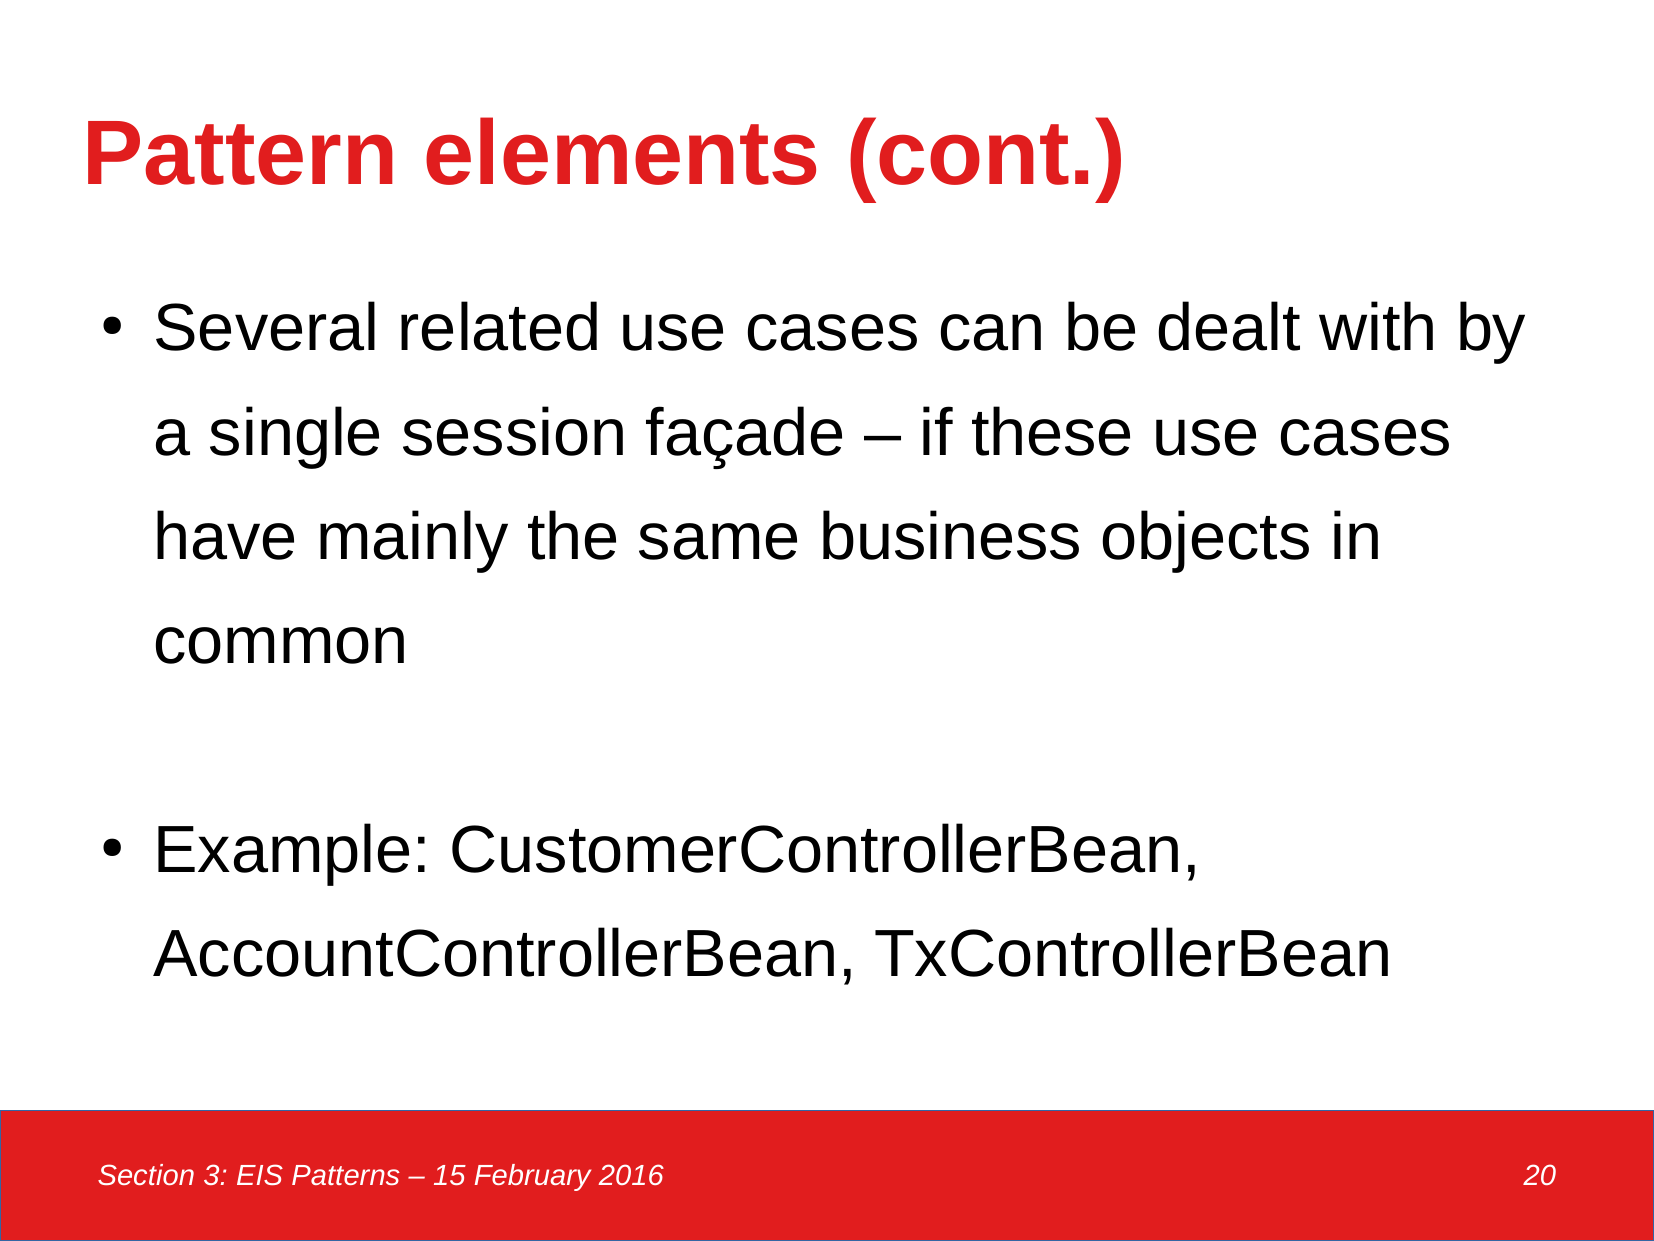

# Pattern elements (cont.)
Several related use cases can be dealt with by a single session façade – if these use cases have mainly the same business objects in common
Example: CustomerControllerBean, AccountControllerBean, TxControllerBean